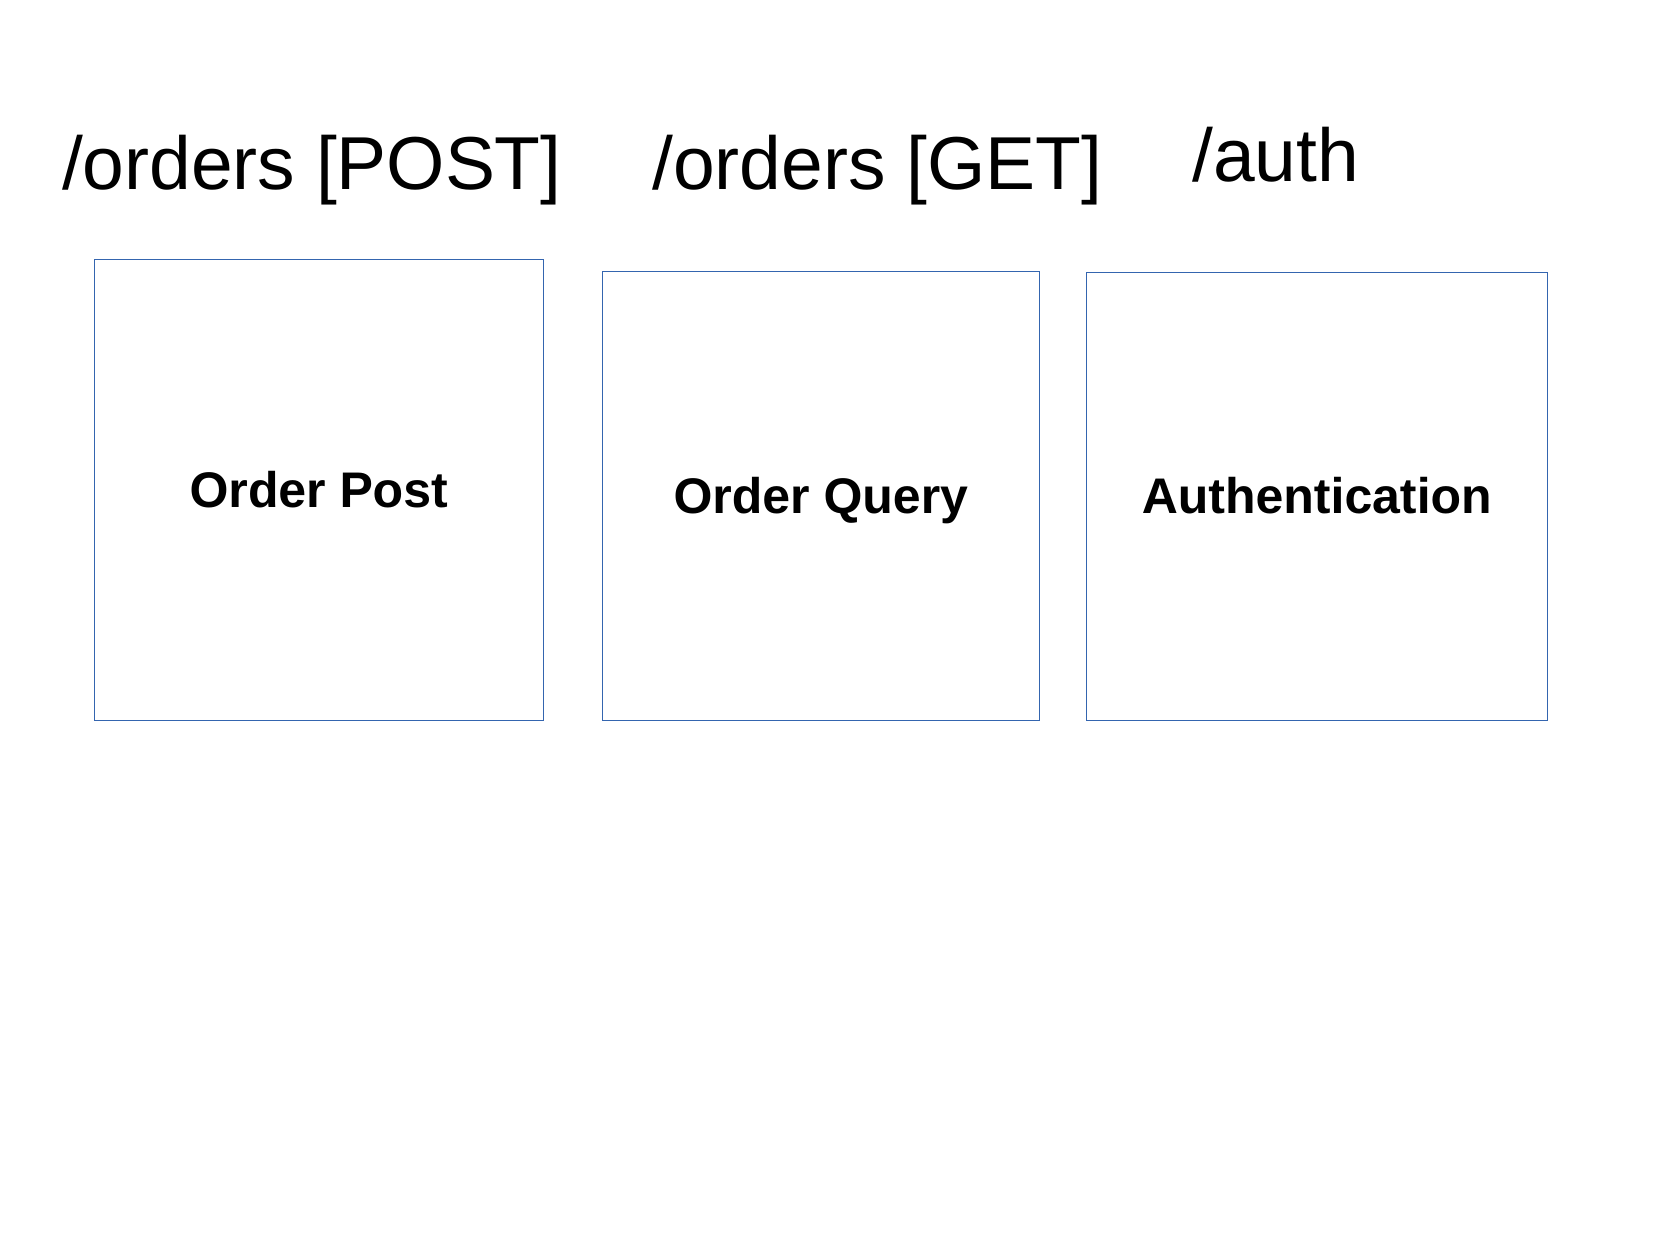

/auth
/orders [POST]
/orders [GET]
Order Post
Order Query
Authentication